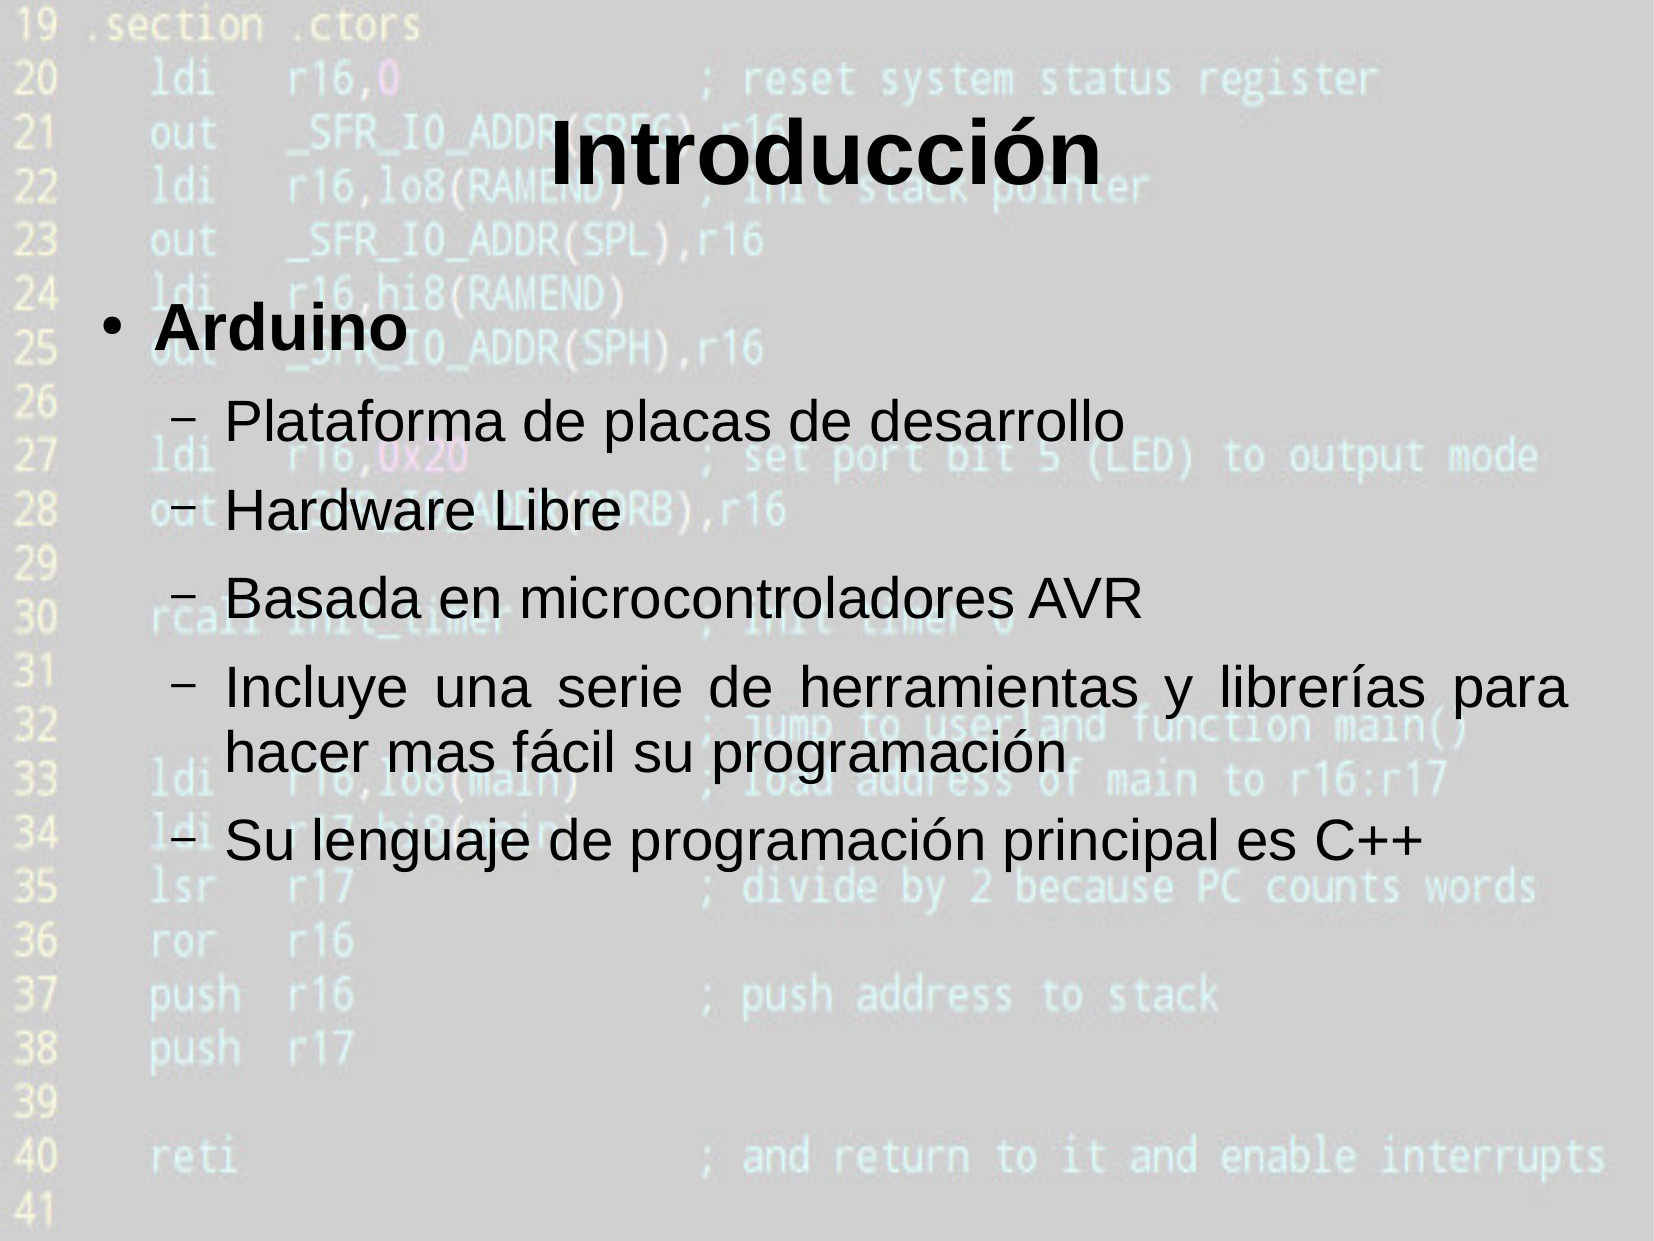

# Introducción
Arduino
Plataforma de placas de desarrollo
Hardware Libre
Basada en microcontroladores AVR
Incluye una serie de herramientas y librerías para hacer mas fácil su programación
Su lenguaje de programación principal es C++